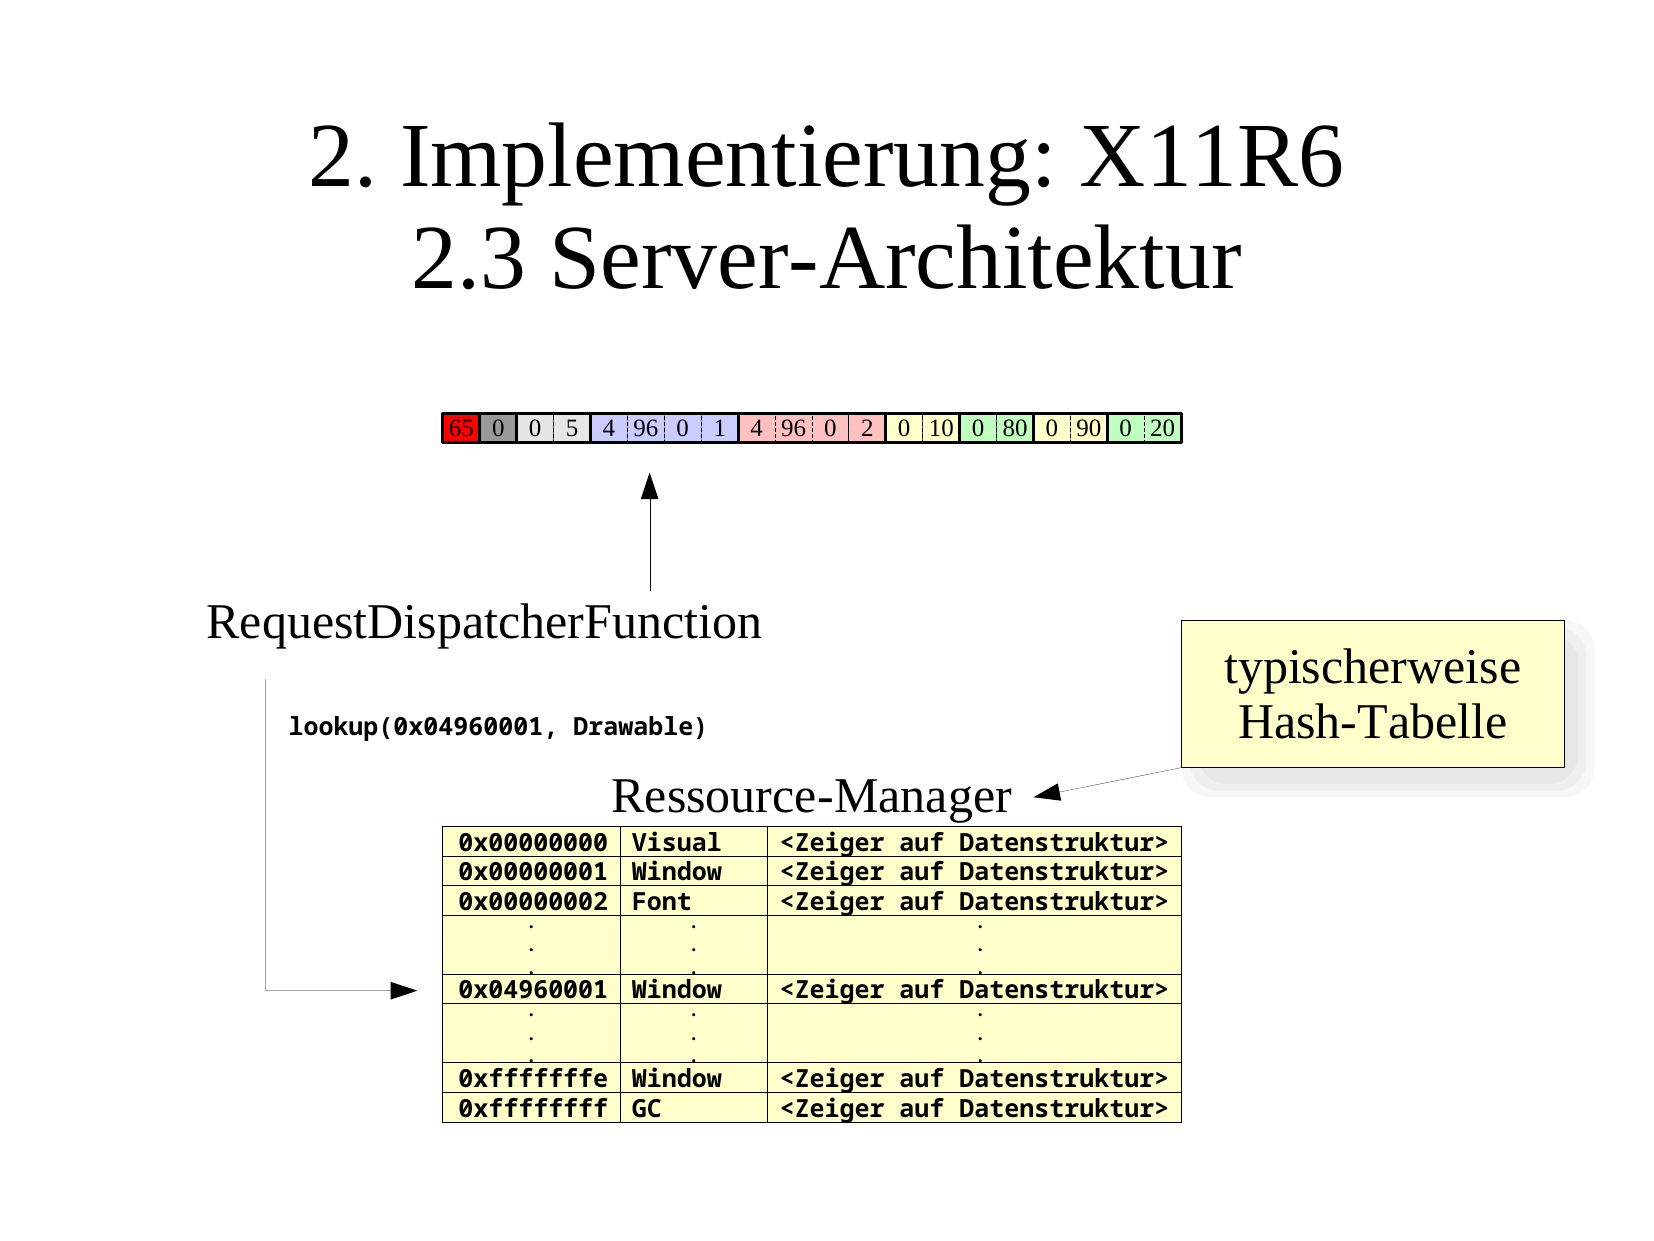

# 2. Implementierung: X11R6 2.3 Server-Architektur
65
0
0
5
4
96
0
1
4
96
0
2
0
10
0
80
0
90
0
20
lookup(0x04960001, Drawable)
RequestDispatcherFunction
typischerweise
Hash-Tabelle
Ressource-Manager
0x00000000
Visual
<Zeiger auf Datenstruktur>
0x00000001
Window
<Zeiger auf Datenstruktur>
0x00000002
Font
<Zeiger auf Datenstruktur>
.
.
.
.
.
.
.
.
.
0x04960001
Window
<Zeiger auf Datenstruktur>
.
.
.
.
.
.
.
.
.
0xfffffffe
Window
<Zeiger auf Datenstruktur>
0xffffffff
GC
<Zeiger auf Datenstruktur>